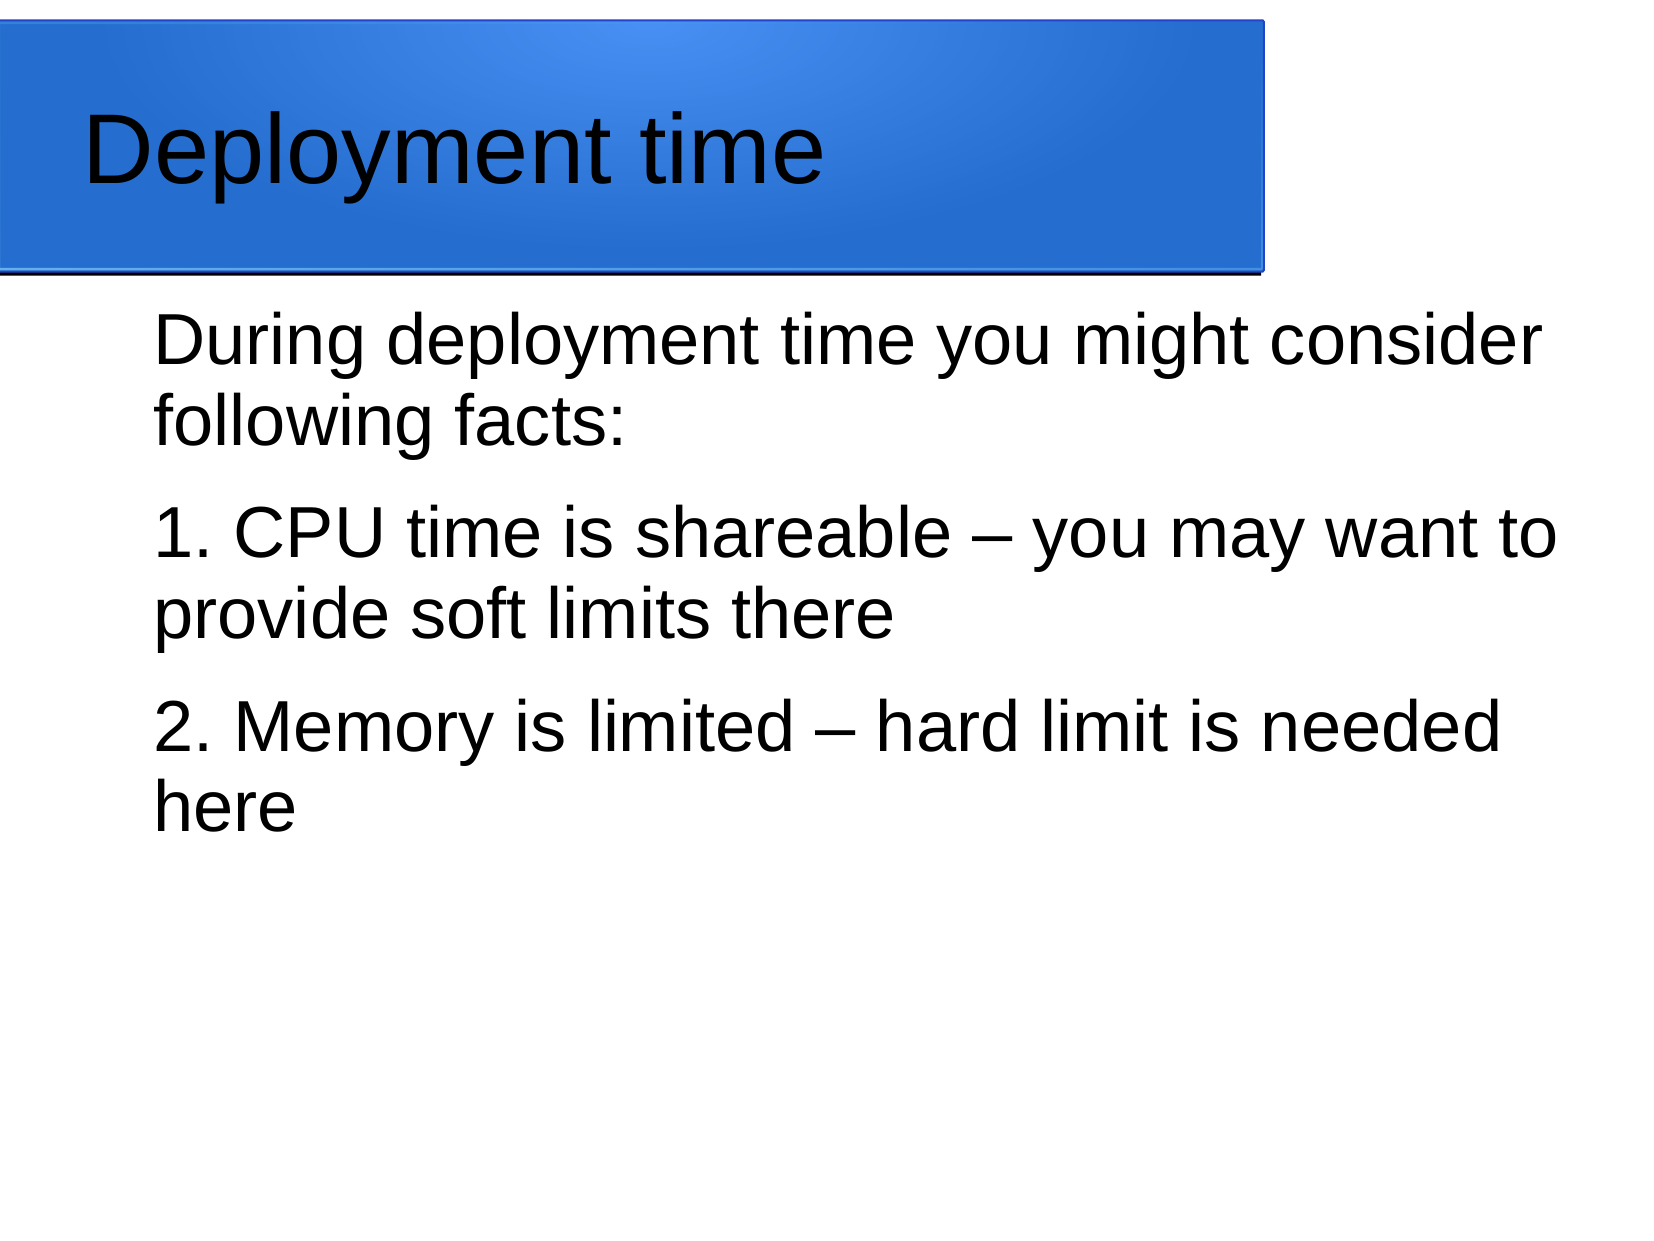

# Deployment time
During deployment time you might consider following facts:
1. CPU time is shareable – you may want to provide soft limits there
2. Memory is limited – hard limit is needed here